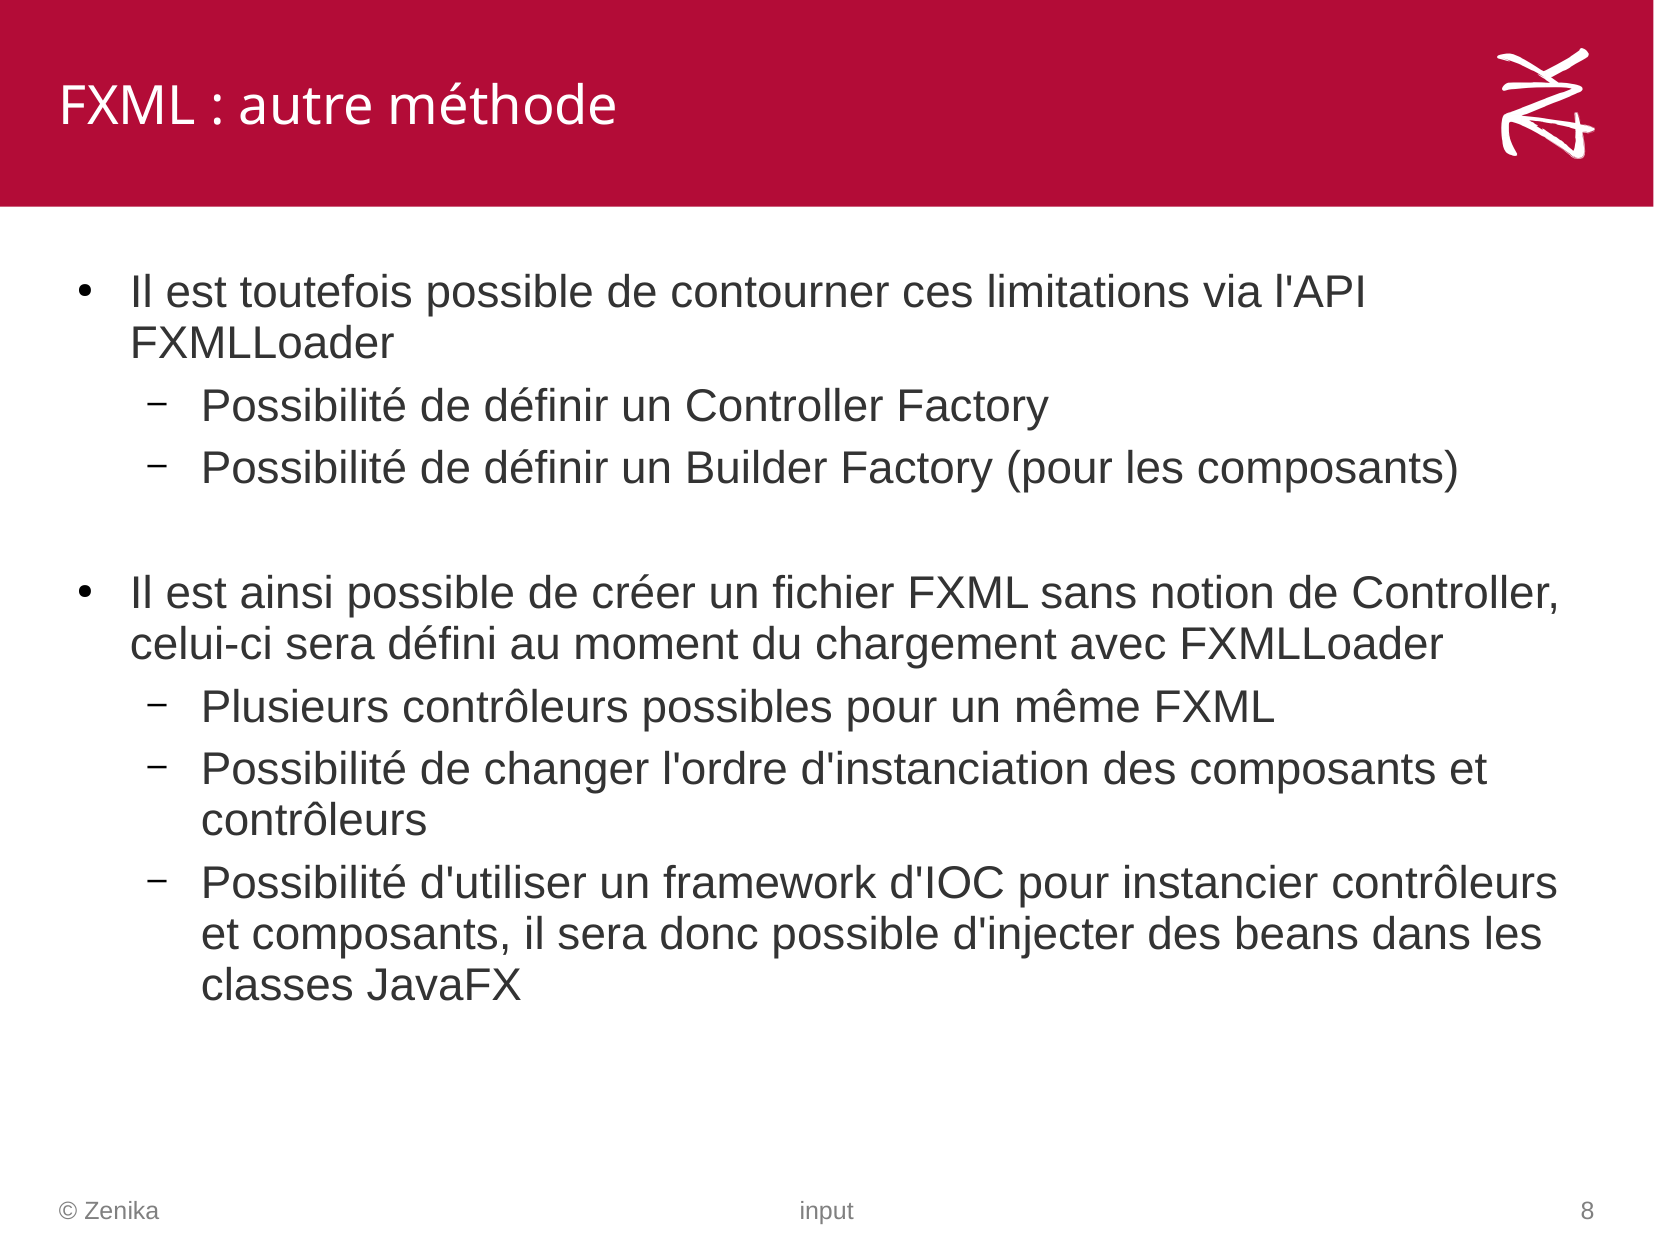

# FXML : autre méthode
Il est toutefois possible de contourner ces limitations via l'API FXMLLoader
Possibilité de définir un Controller Factory
Possibilité de définir un Builder Factory (pour les composants)
Il est ainsi possible de créer un fichier FXML sans notion de Controller, celui-ci sera défini au moment du chargement avec FXMLLoader
Plusieurs contrôleurs possibles pour un même FXML
Possibilité de changer l'ordre d'instanciation des composants et contrôleurs
Possibilité d'utiliser un framework d'IOC pour instancier contrôleurs et composants, il sera donc possible d'injecter des beans dans les classes JavaFX